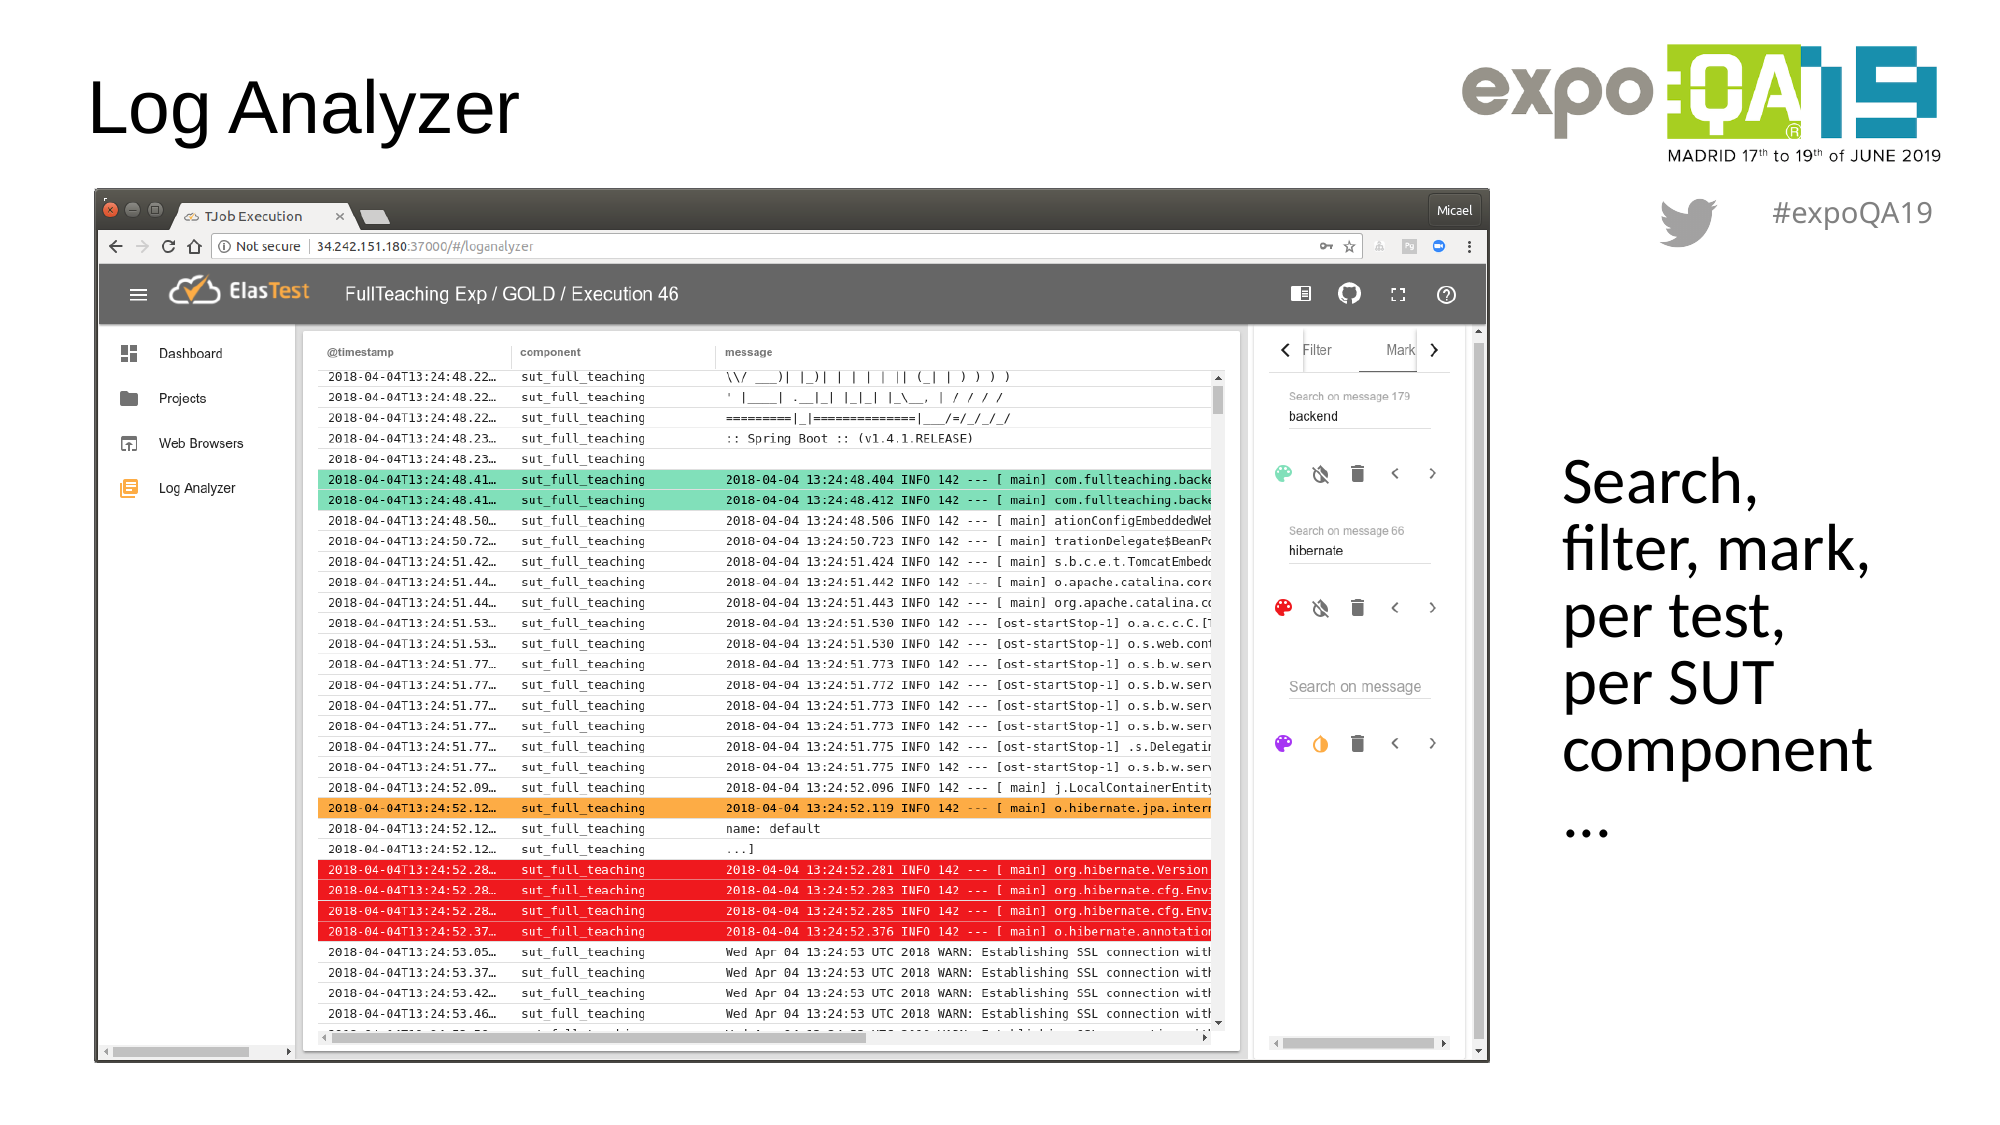

# Log Analyzer
Search, filter, mark, per test, per SUT component...